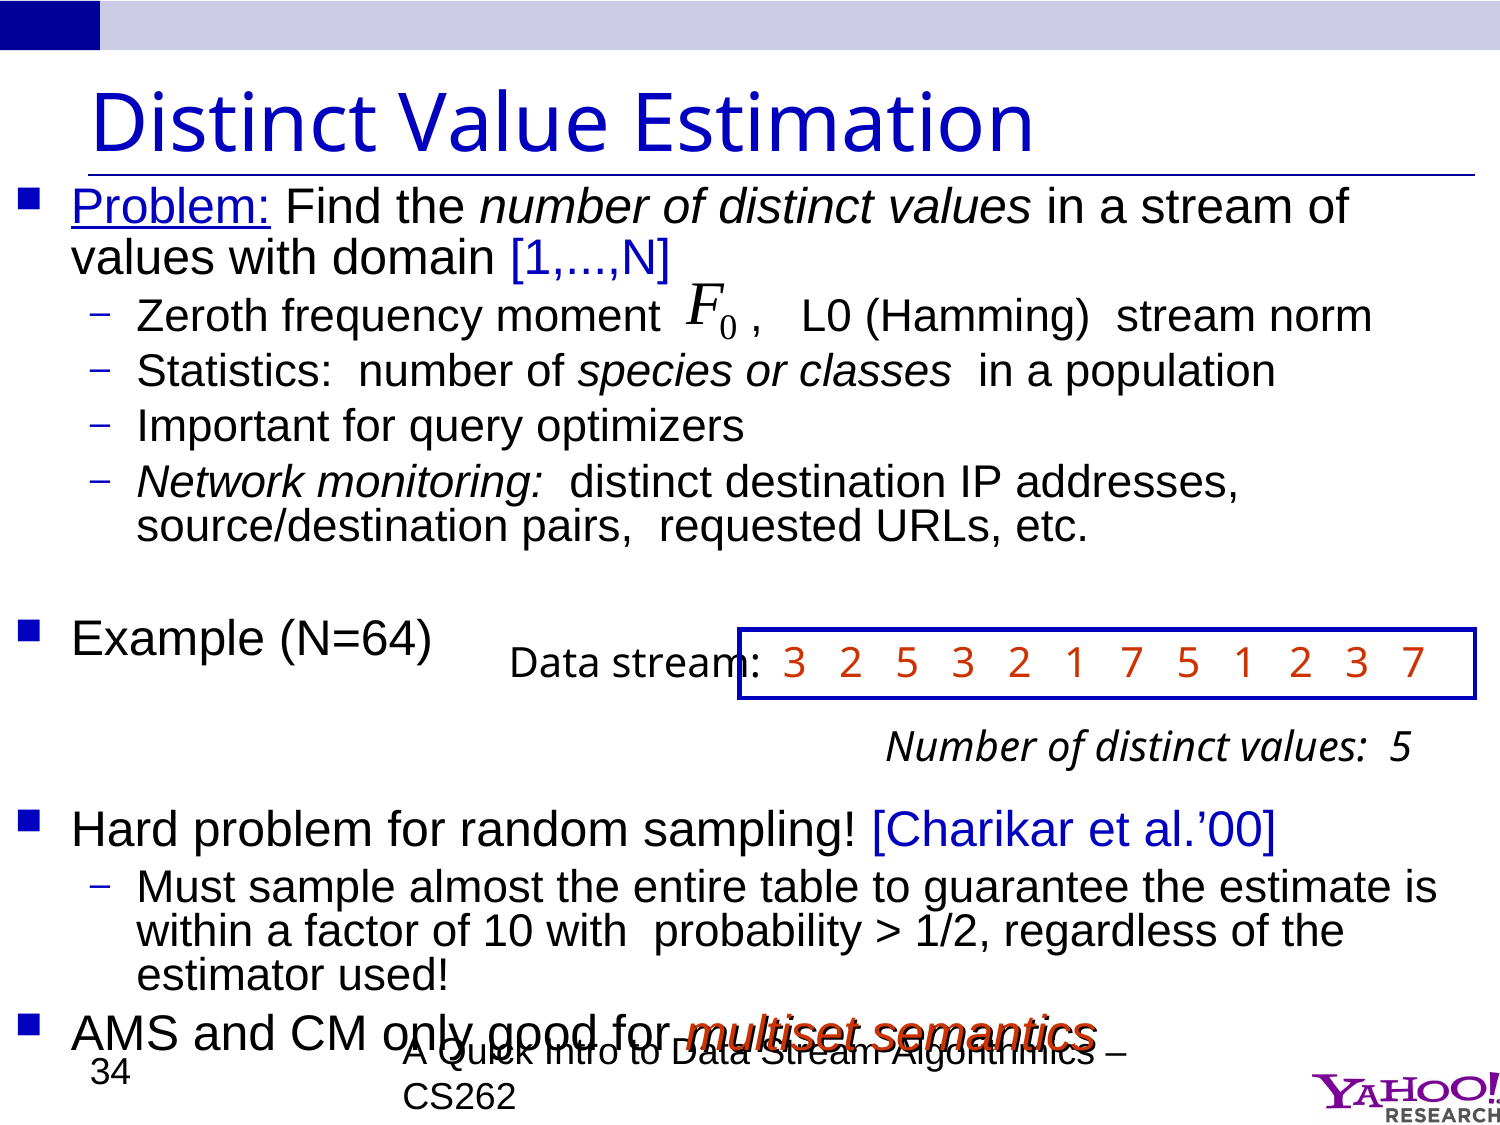

# Distinct Value Estimation
Problem: Find the number of distinct values in a stream of values with domain [1,...,N]
Zeroth frequency moment , L0 (Hamming) stream norm
Statistics: number of species or classes in a population
Important for query optimizers
Network monitoring: distinct destination IP addresses, source/destination pairs, requested URLs, etc.
Example (N=64)
Hard problem for random sampling! [Charikar et al.’00]
Must sample almost the entire table to guarantee the estimate is within a factor of 10 with probability > 1/2, regardless of the estimator used!
AMS and CM only good for multiset semantics
Data stream: 3 2 5 3 2 1 7 5 1 2 3 7
Number of distinct values: 5
Fundamentals of Analyzing and Mining Data Streams
34